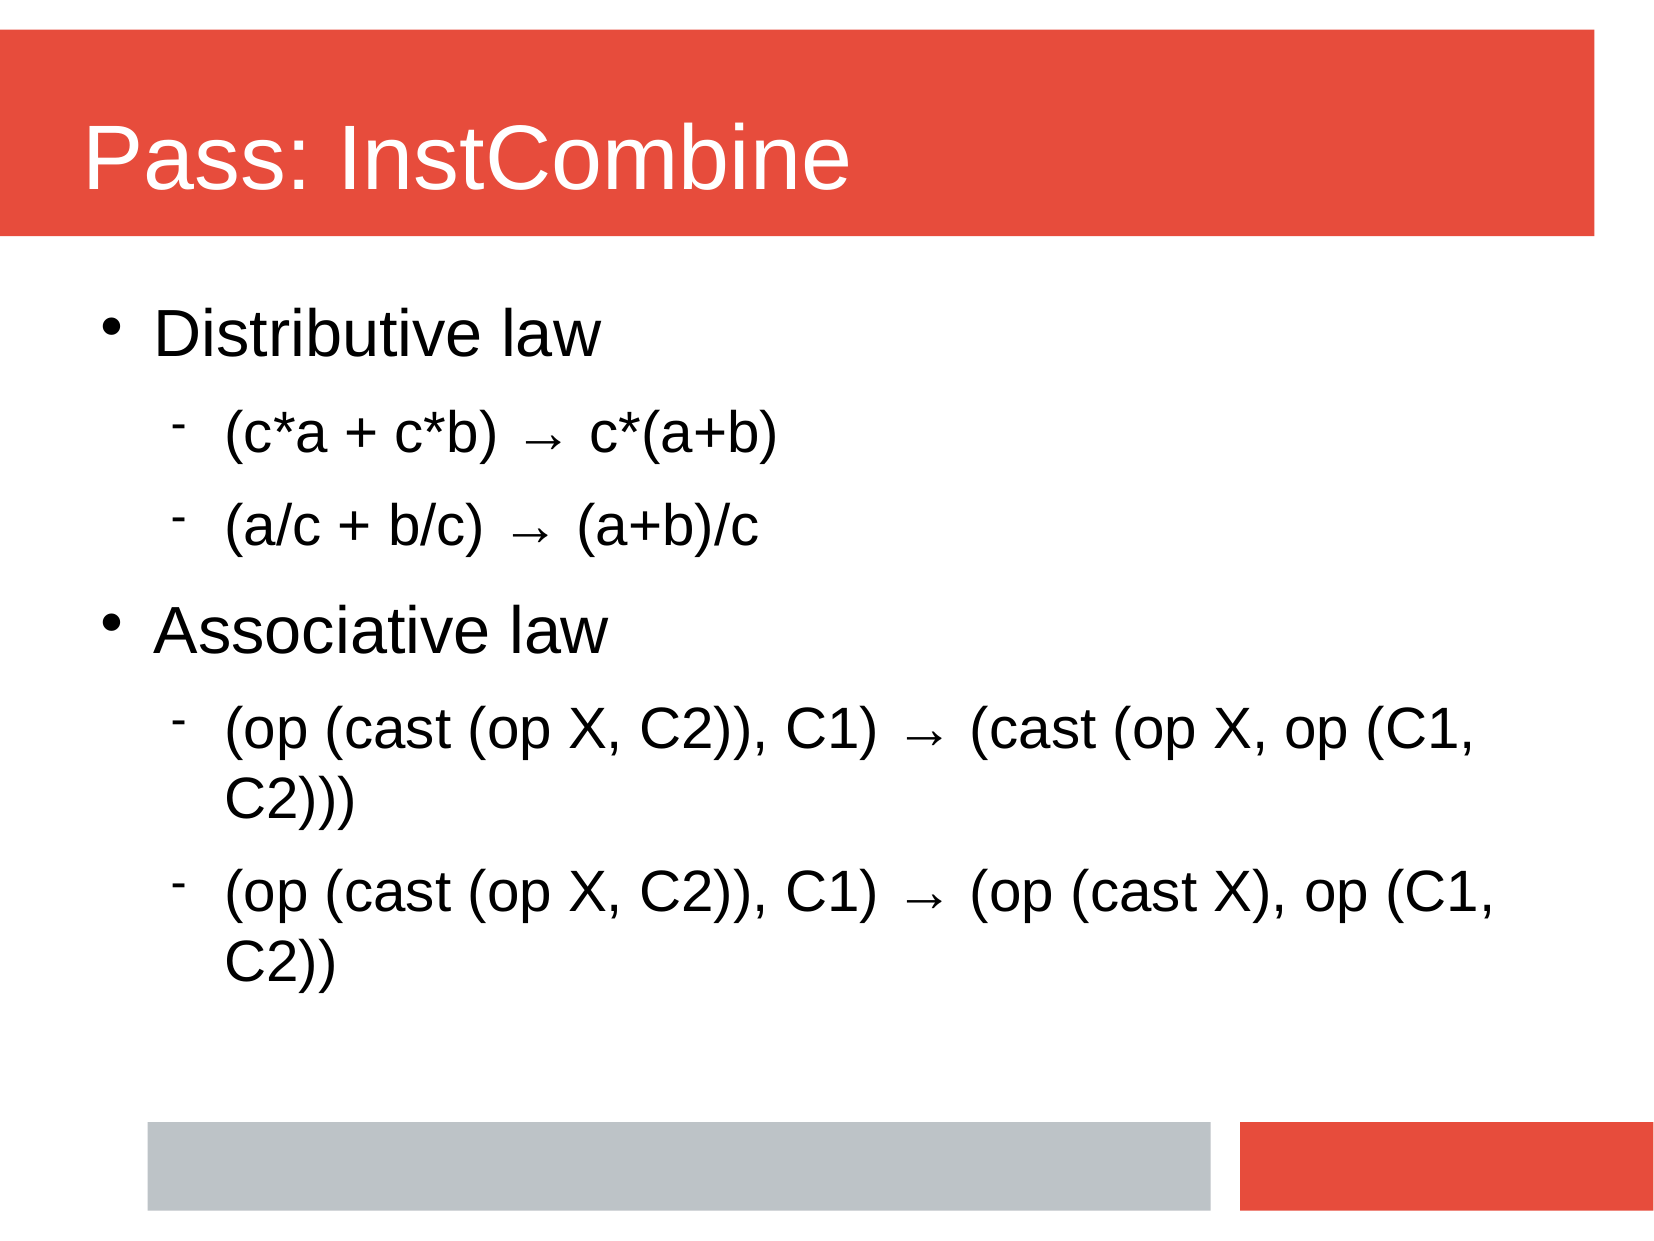

Pass: InstCombine
Distributive law
(c*a + c*b) → c*(a+b)
(a/c + b/c) → (a+b)/c
Associative law
(op (cast (op X, C2)), C1) → (cast (op X, op (C1, C2)))
(op (cast (op X, C2)), C1) → (op (cast X), op (C1, C2))